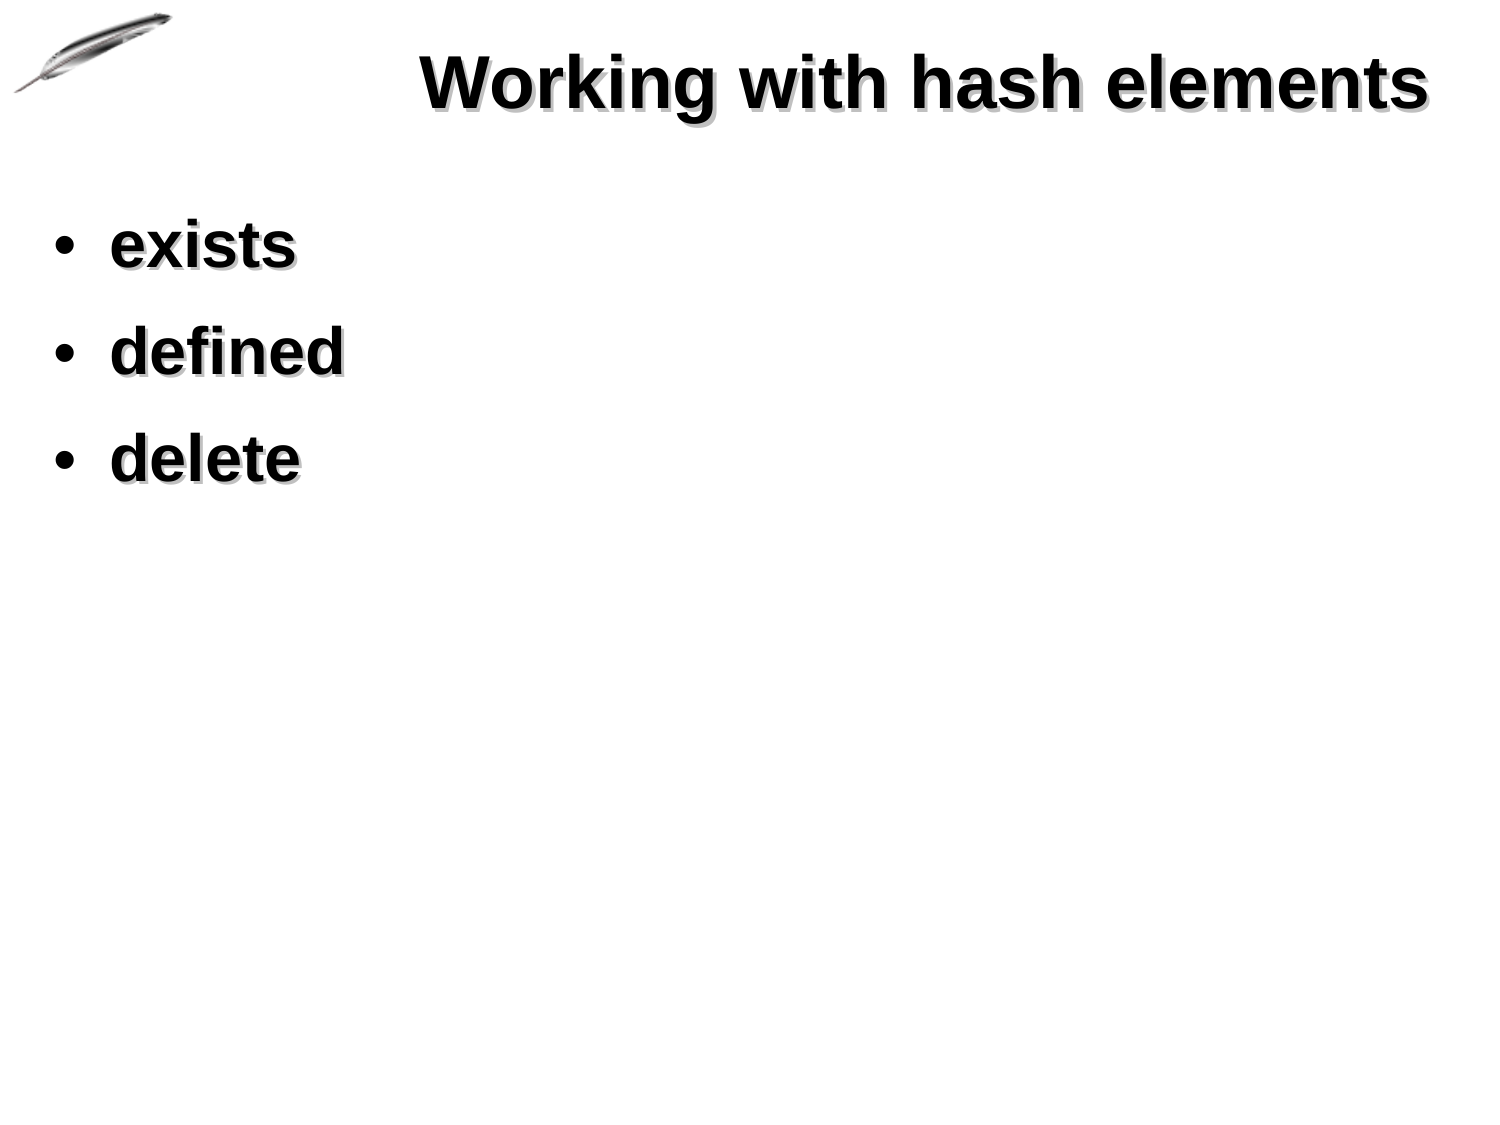

# Working with hash elements
exists
defined
delete